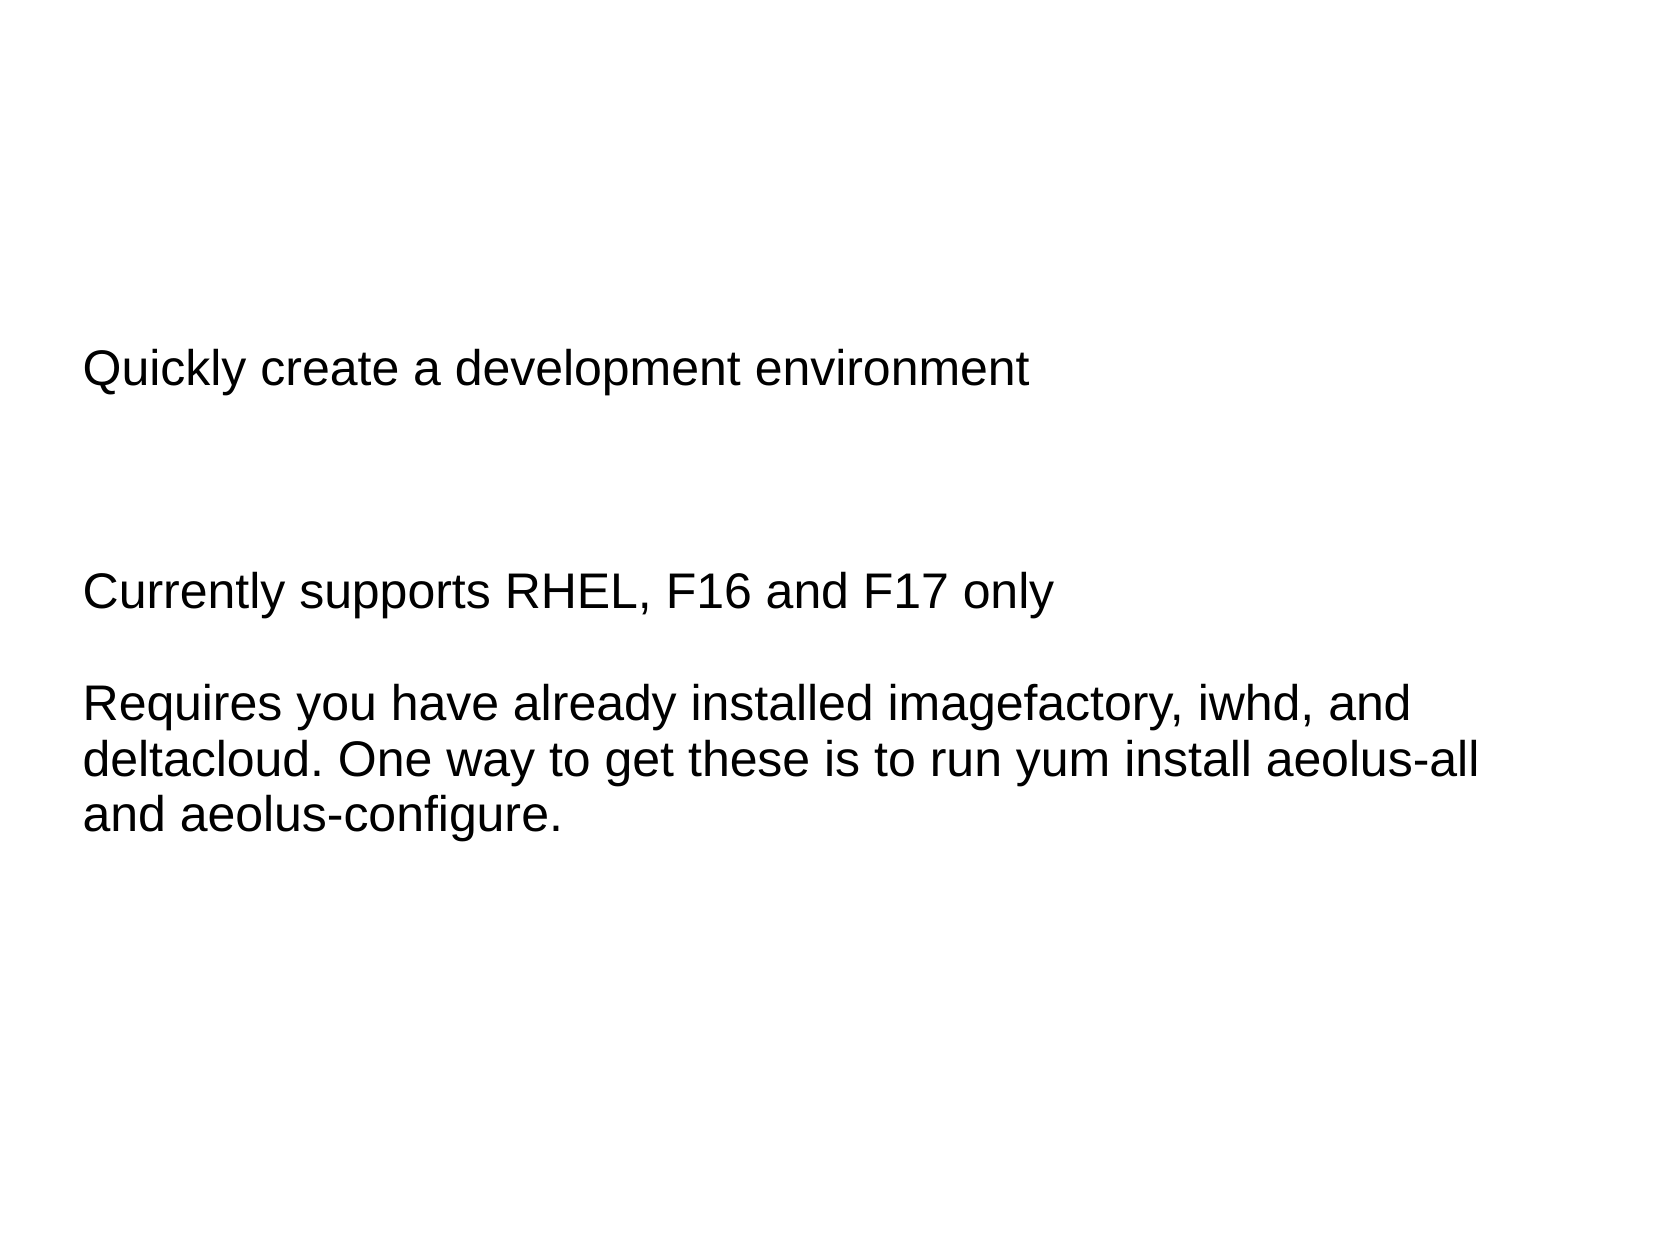

# Quickly create a development environment
Currently supports RHEL, F16 and F17 only
Requires you have already installed imagefactory, iwhd, and deltacloud. One way to get these is to run yum install aeolus-all and aeolus-configure.